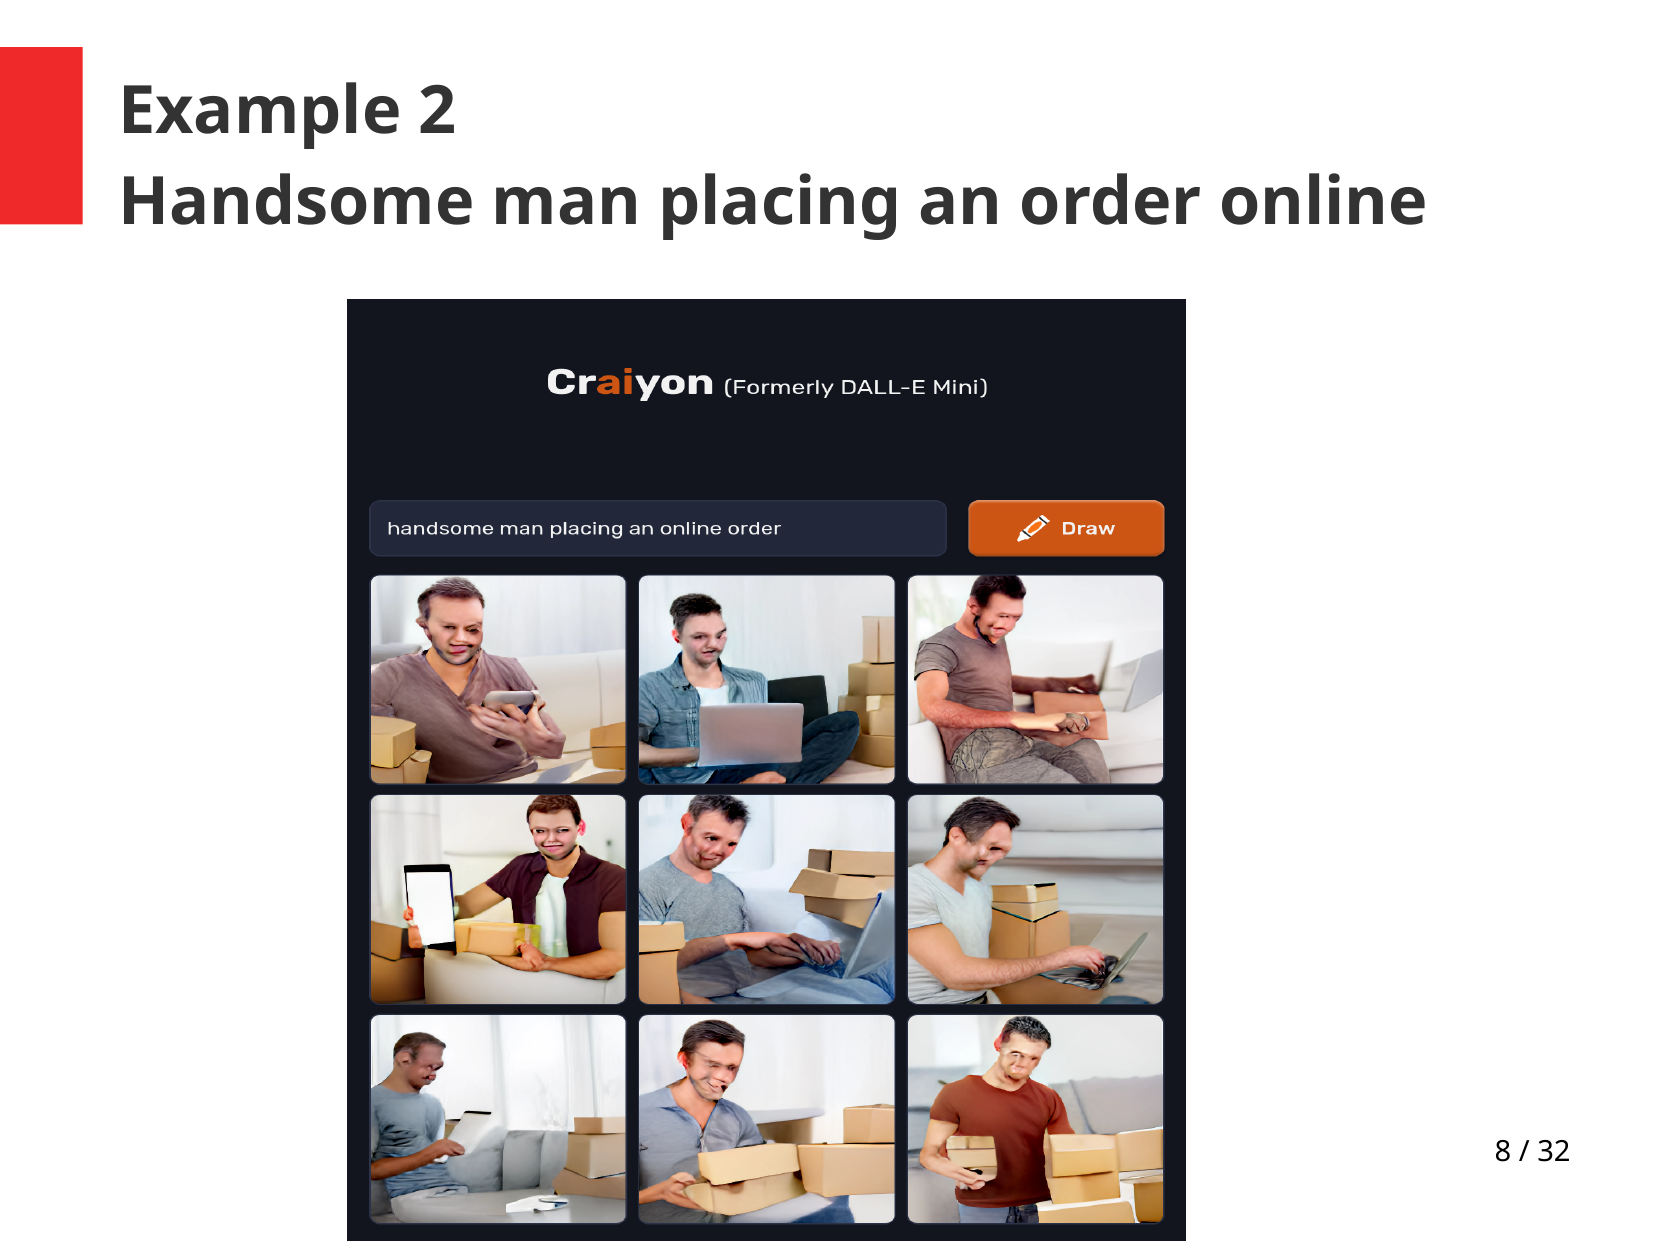

# Example 2 Handsome man placing an order online
8